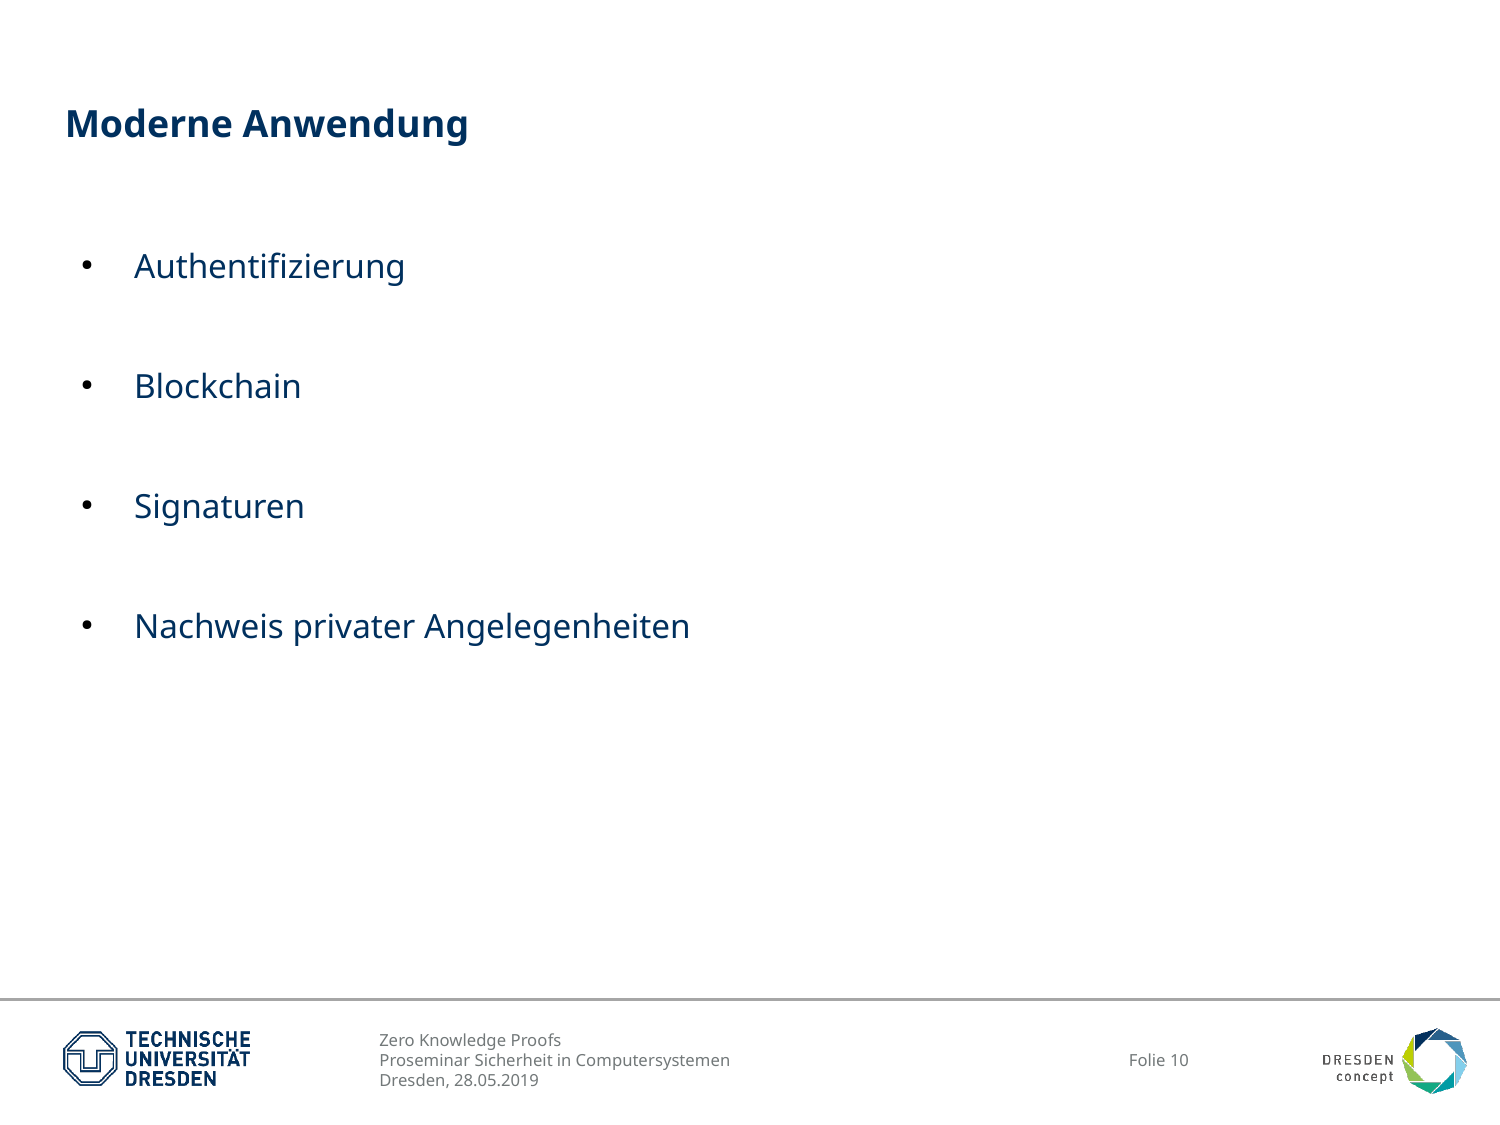

# Moderne Anwendung
Authentifizierung
Blockchain
Signaturen
Nachweis privater Angelegenheiten